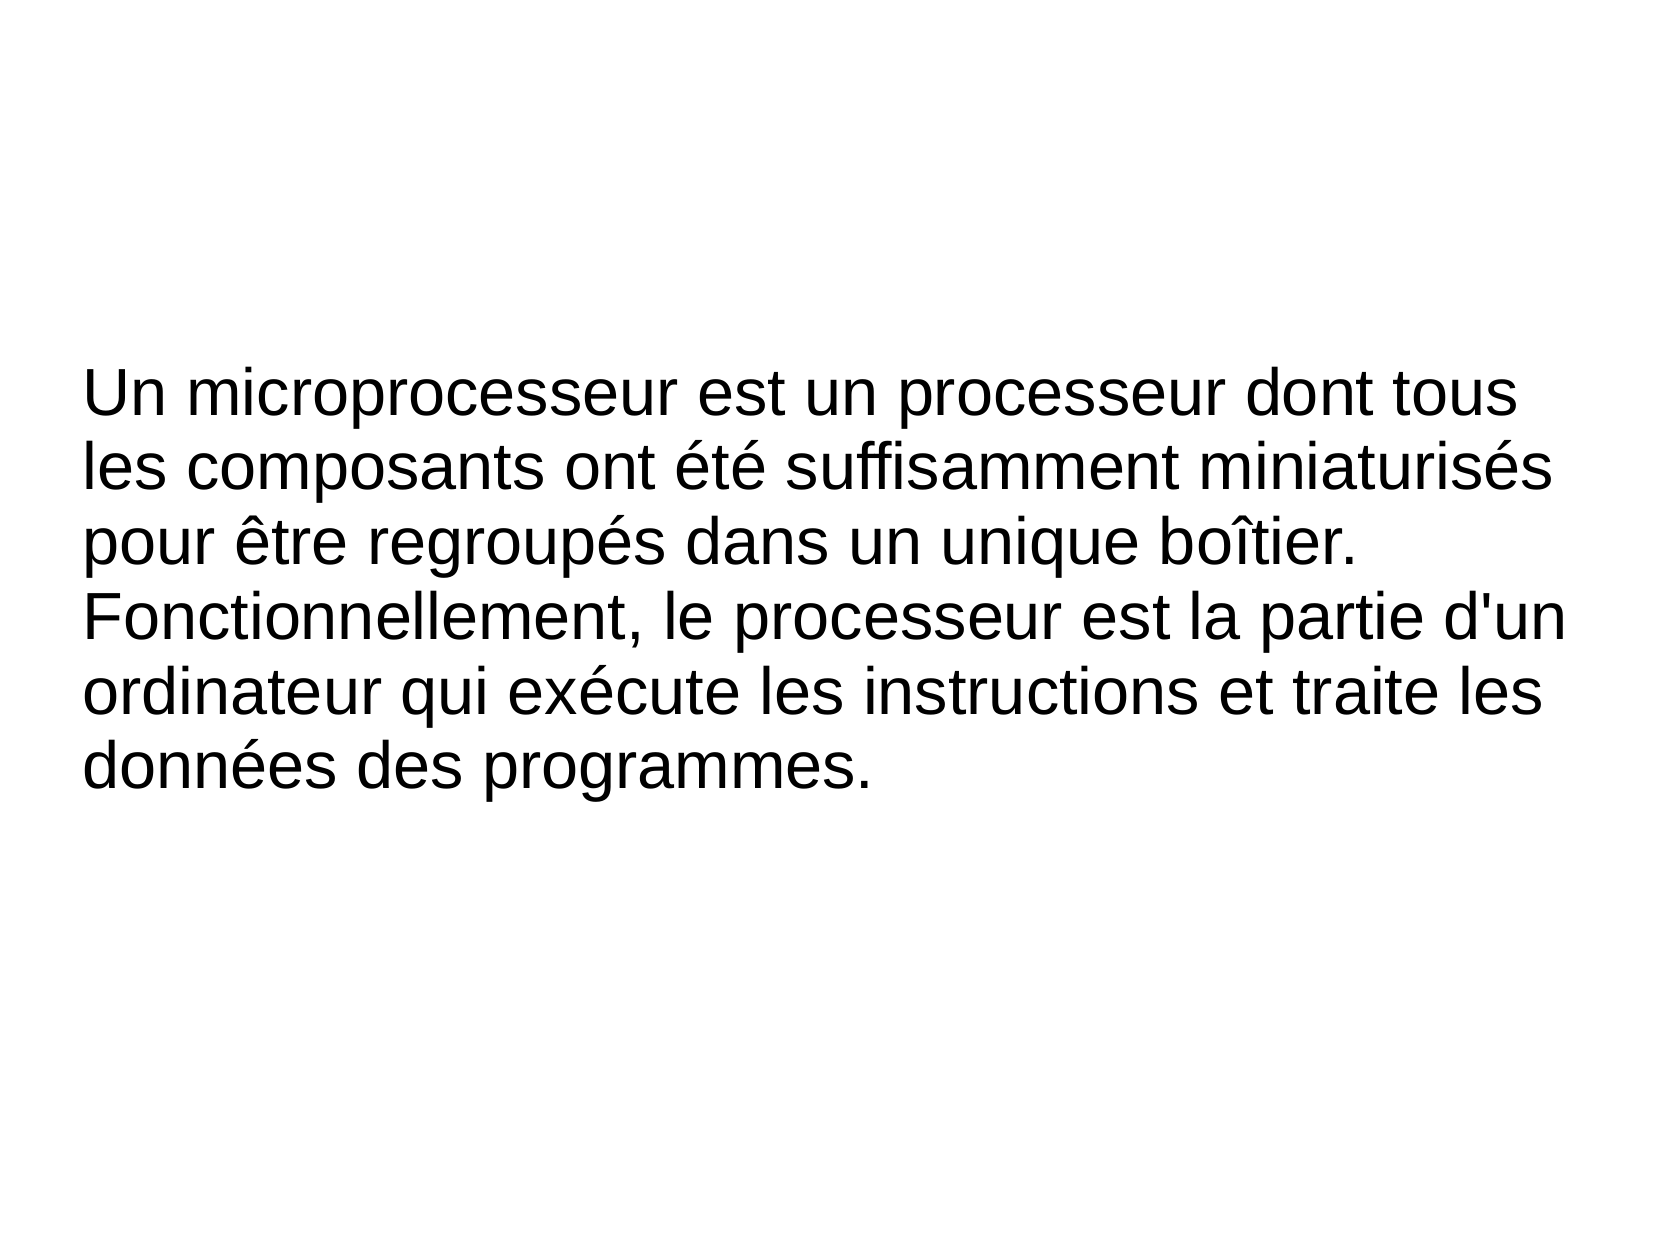

# Un microprocesseur est un processeur dont tous les composants ont été suffisamment miniaturisés pour être regroupés dans un unique boîtier. Fonctionnellement, le processeur est la partie d'un ordinateur qui exécute les instructions et traite les données des programmes.